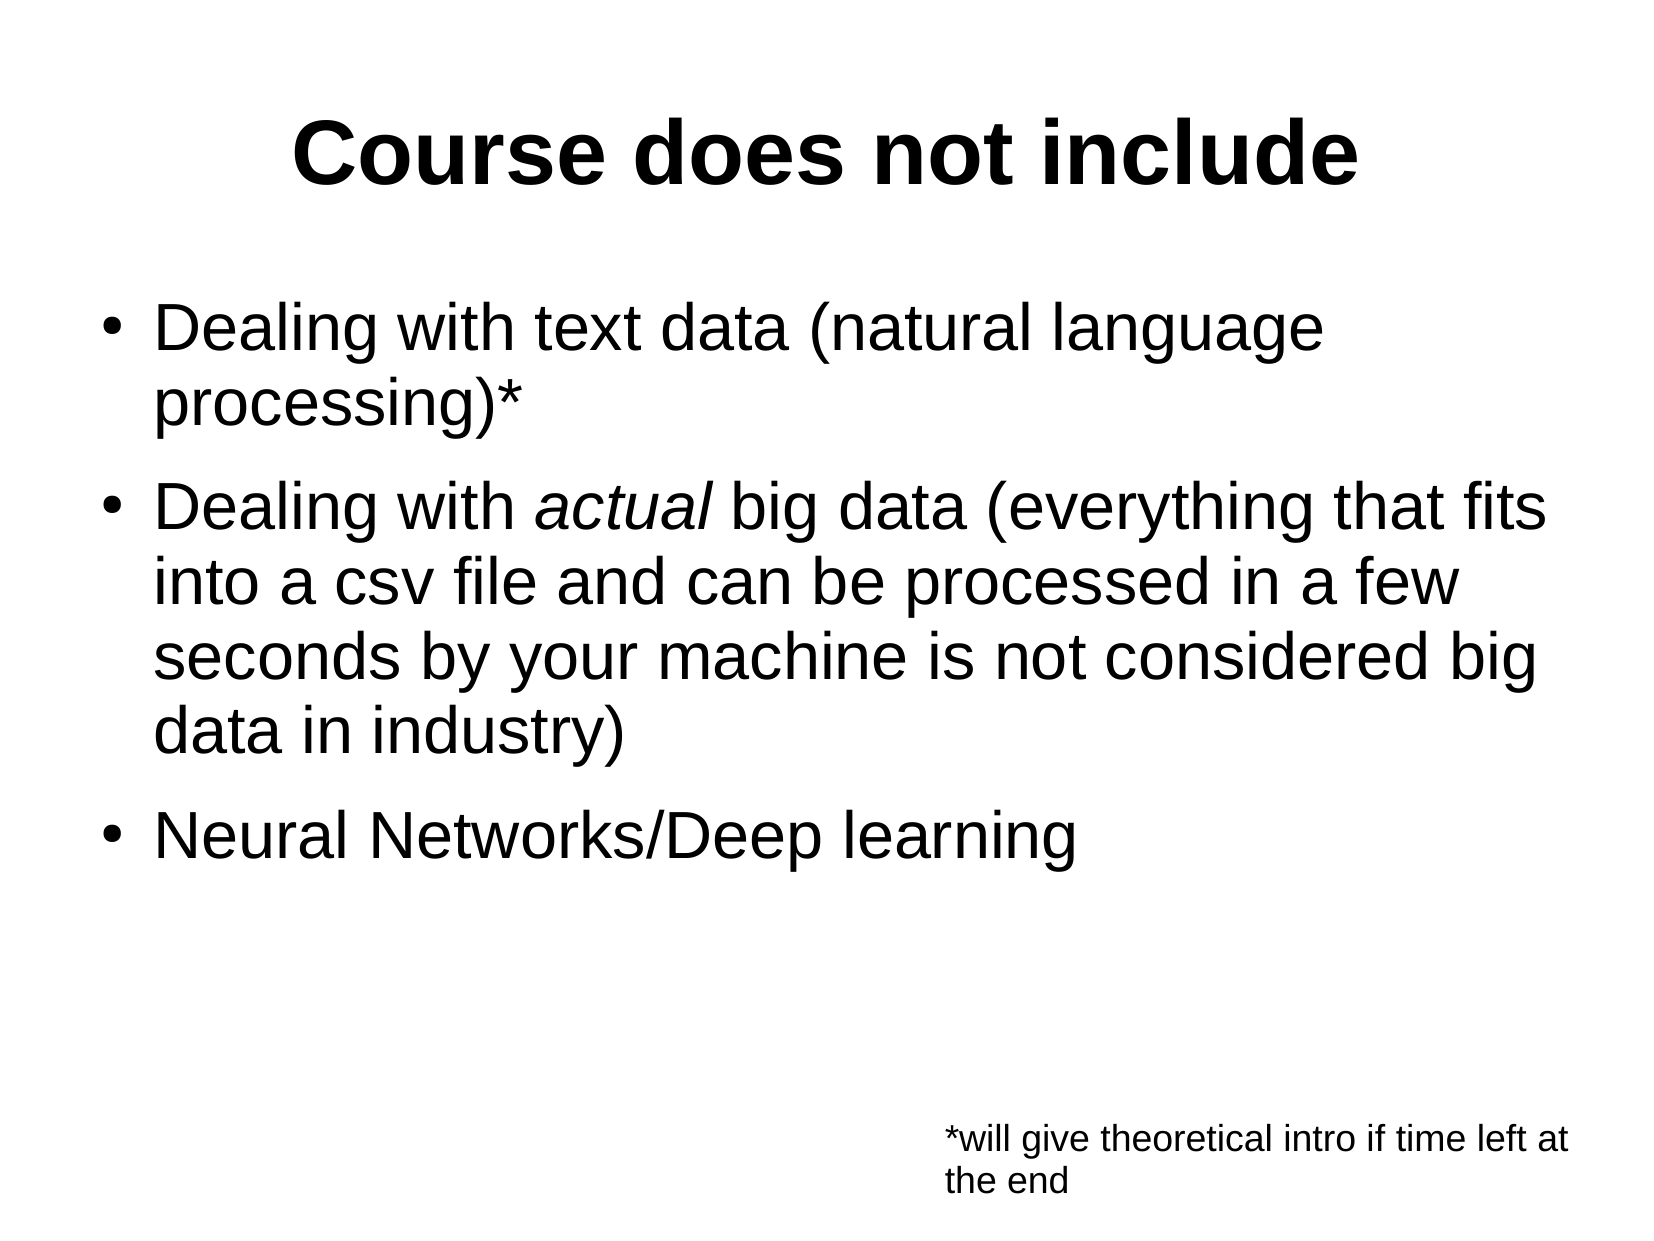

# Course does not include
Dealing with text data (natural language processing)*
Dealing with actual big data (everything that fits into a csv file and can be processed in a few seconds by your machine is not considered big data in industry)
Neural Networks/Deep learning
*will give theoretical intro if time left at the end